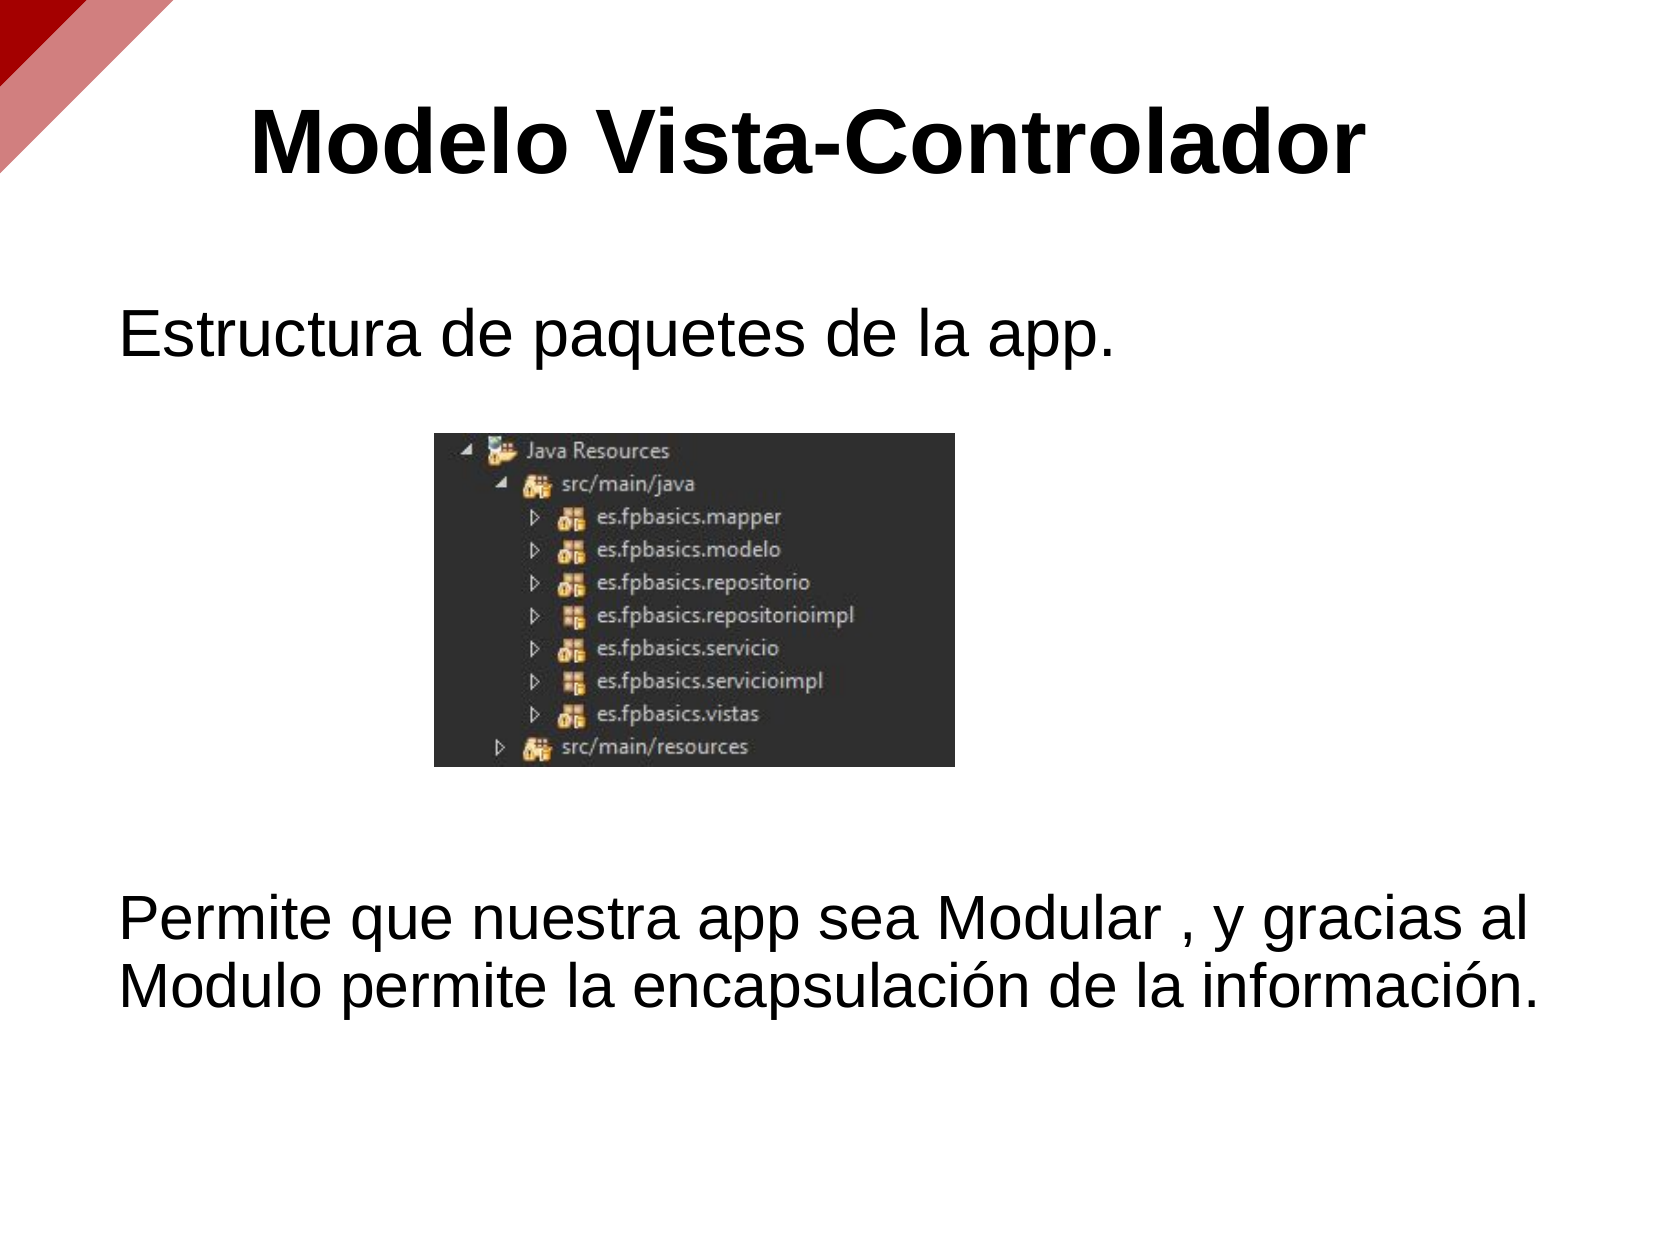

Modelo Vista-Controlador
Estructura de paquetes de la app.
Permite que nuestra app sea Modular , y gracias al Modulo permite la encapsulación de la información.